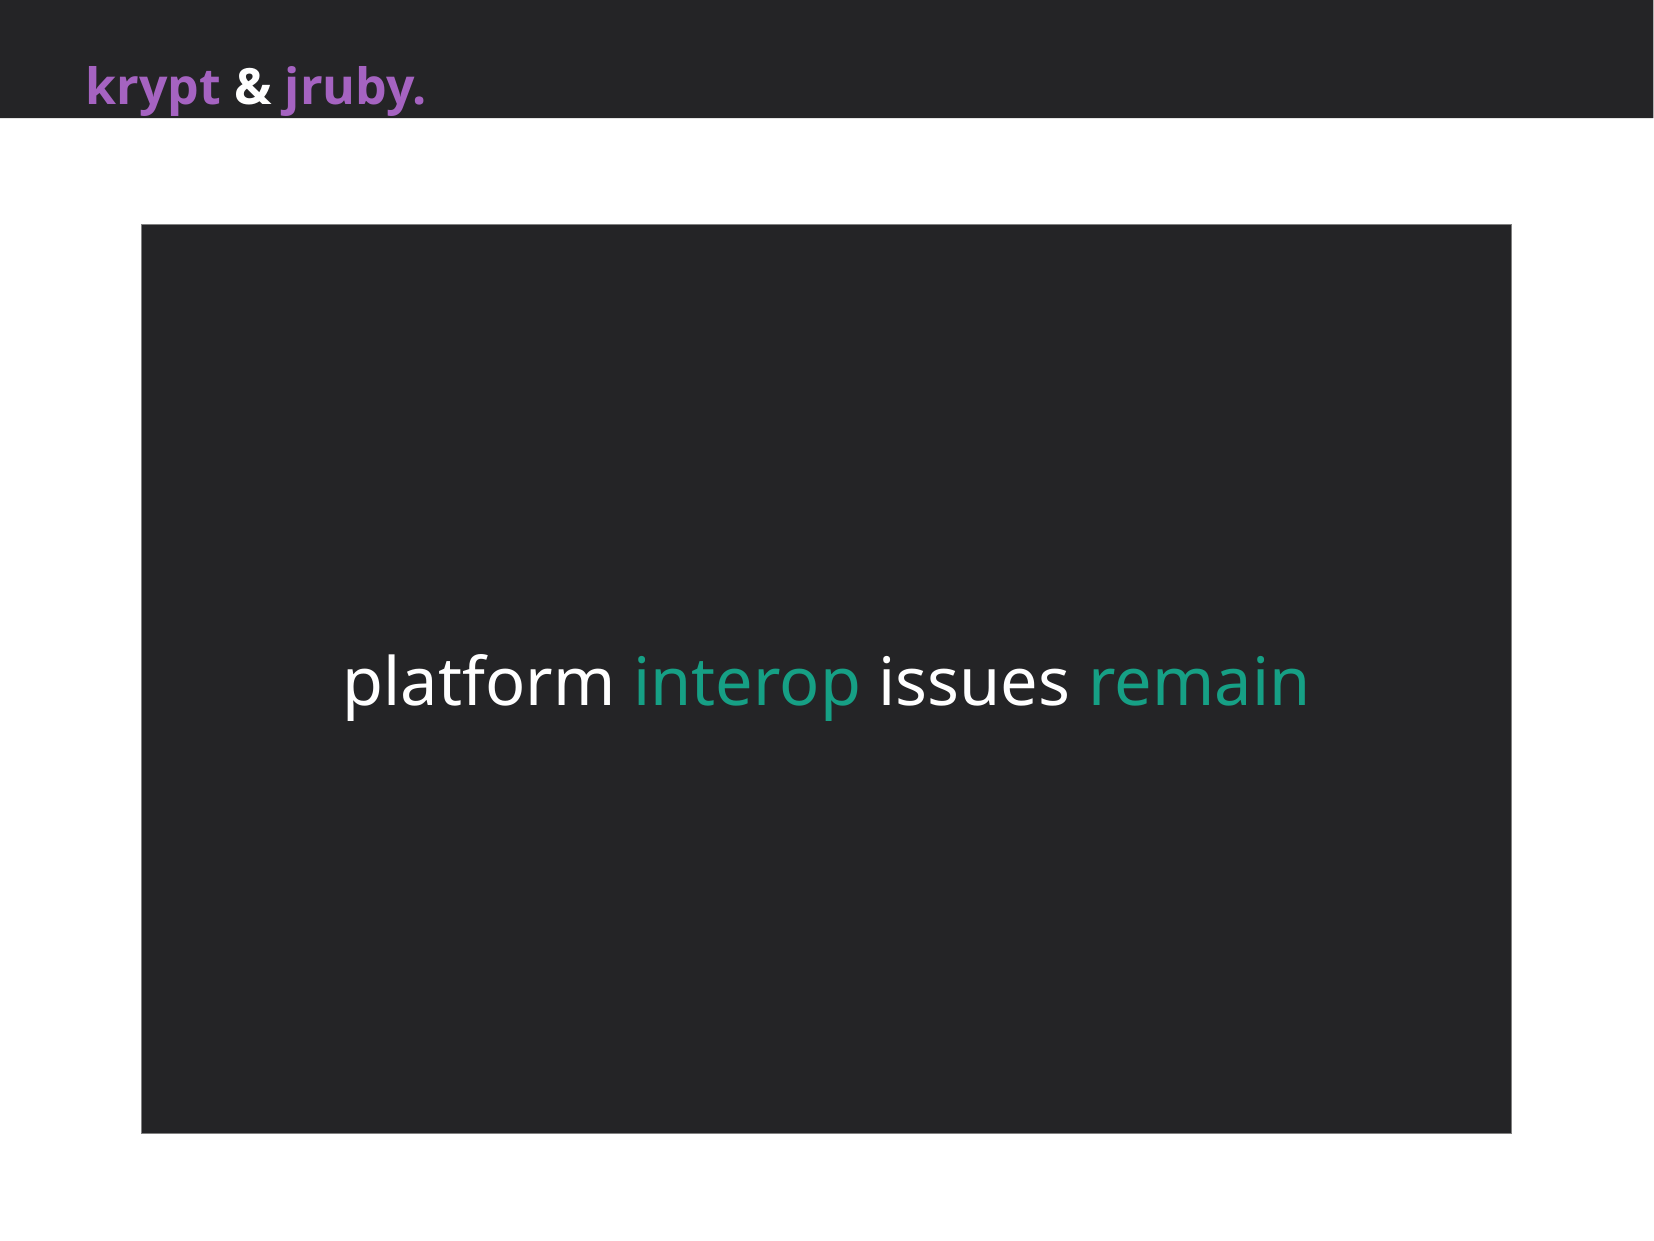

krypt & jruby.
platform interop issues remain